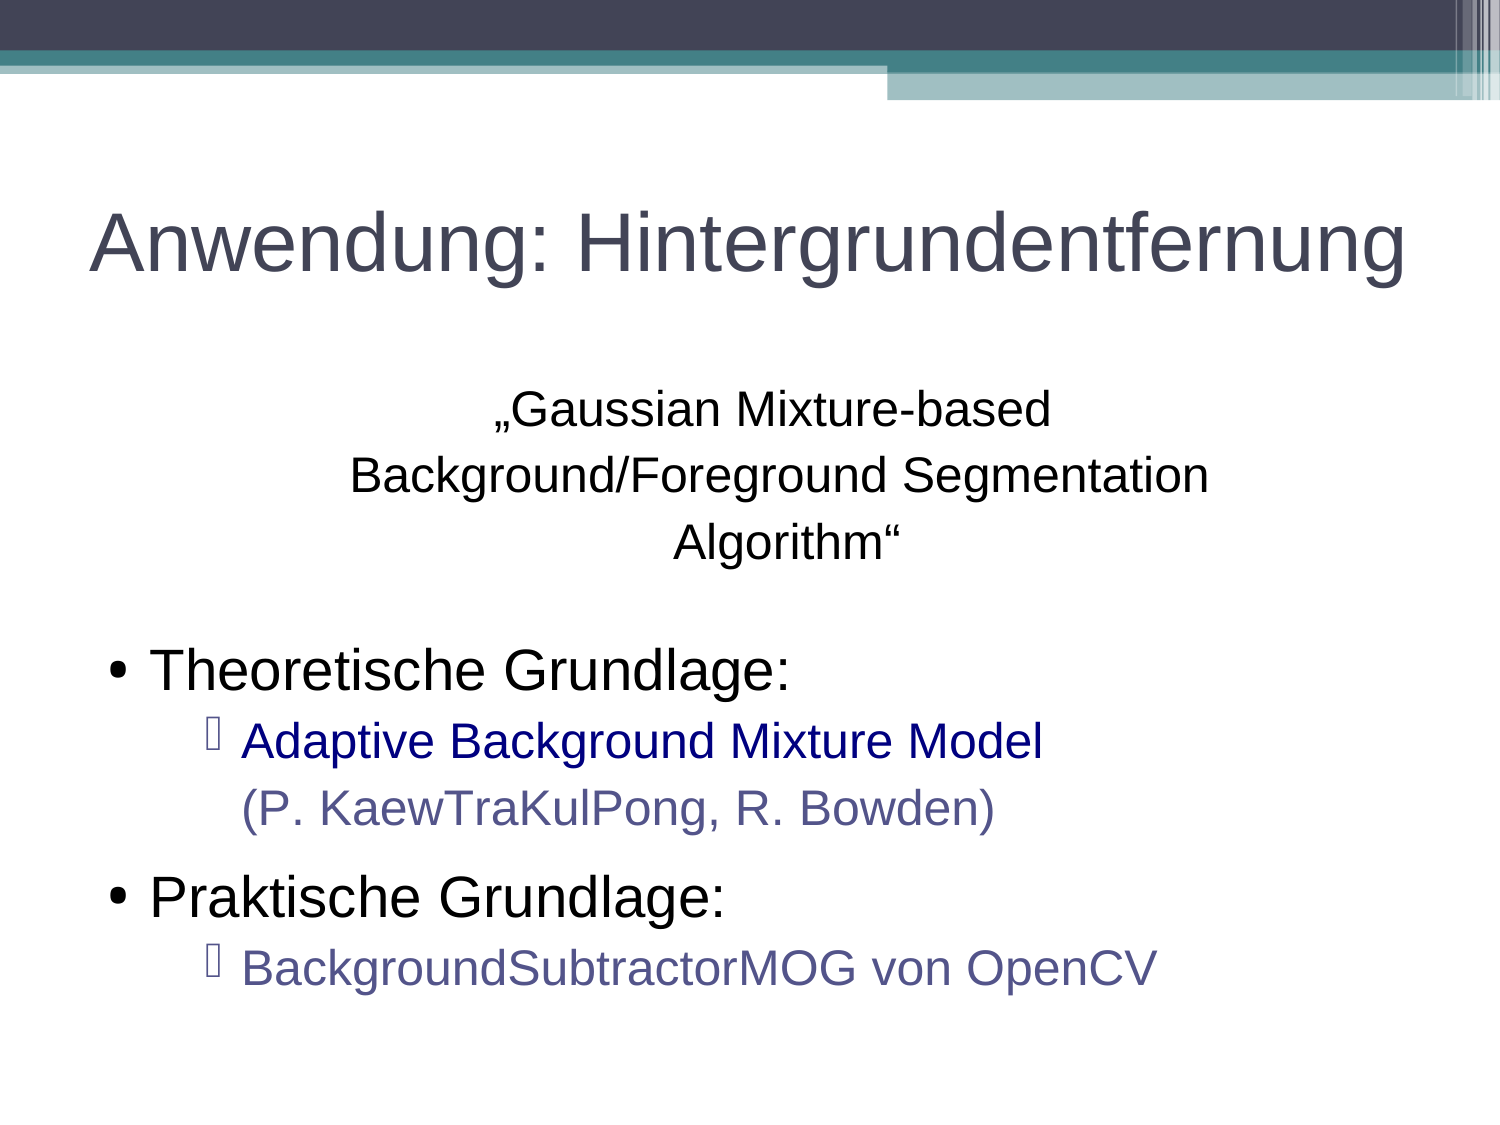

# Anwendung: Hintergrundentfernung
„Gaussian Mixture-based
Background/Foreground Segmentation
 Algorithm“
Theoretische Grundlage:
Adaptive Background Mixture Model
(P. KaewTraKulPong, R. Bowden)
Praktische Grundlage:
BackgroundSubtractorMOG von OpenCV